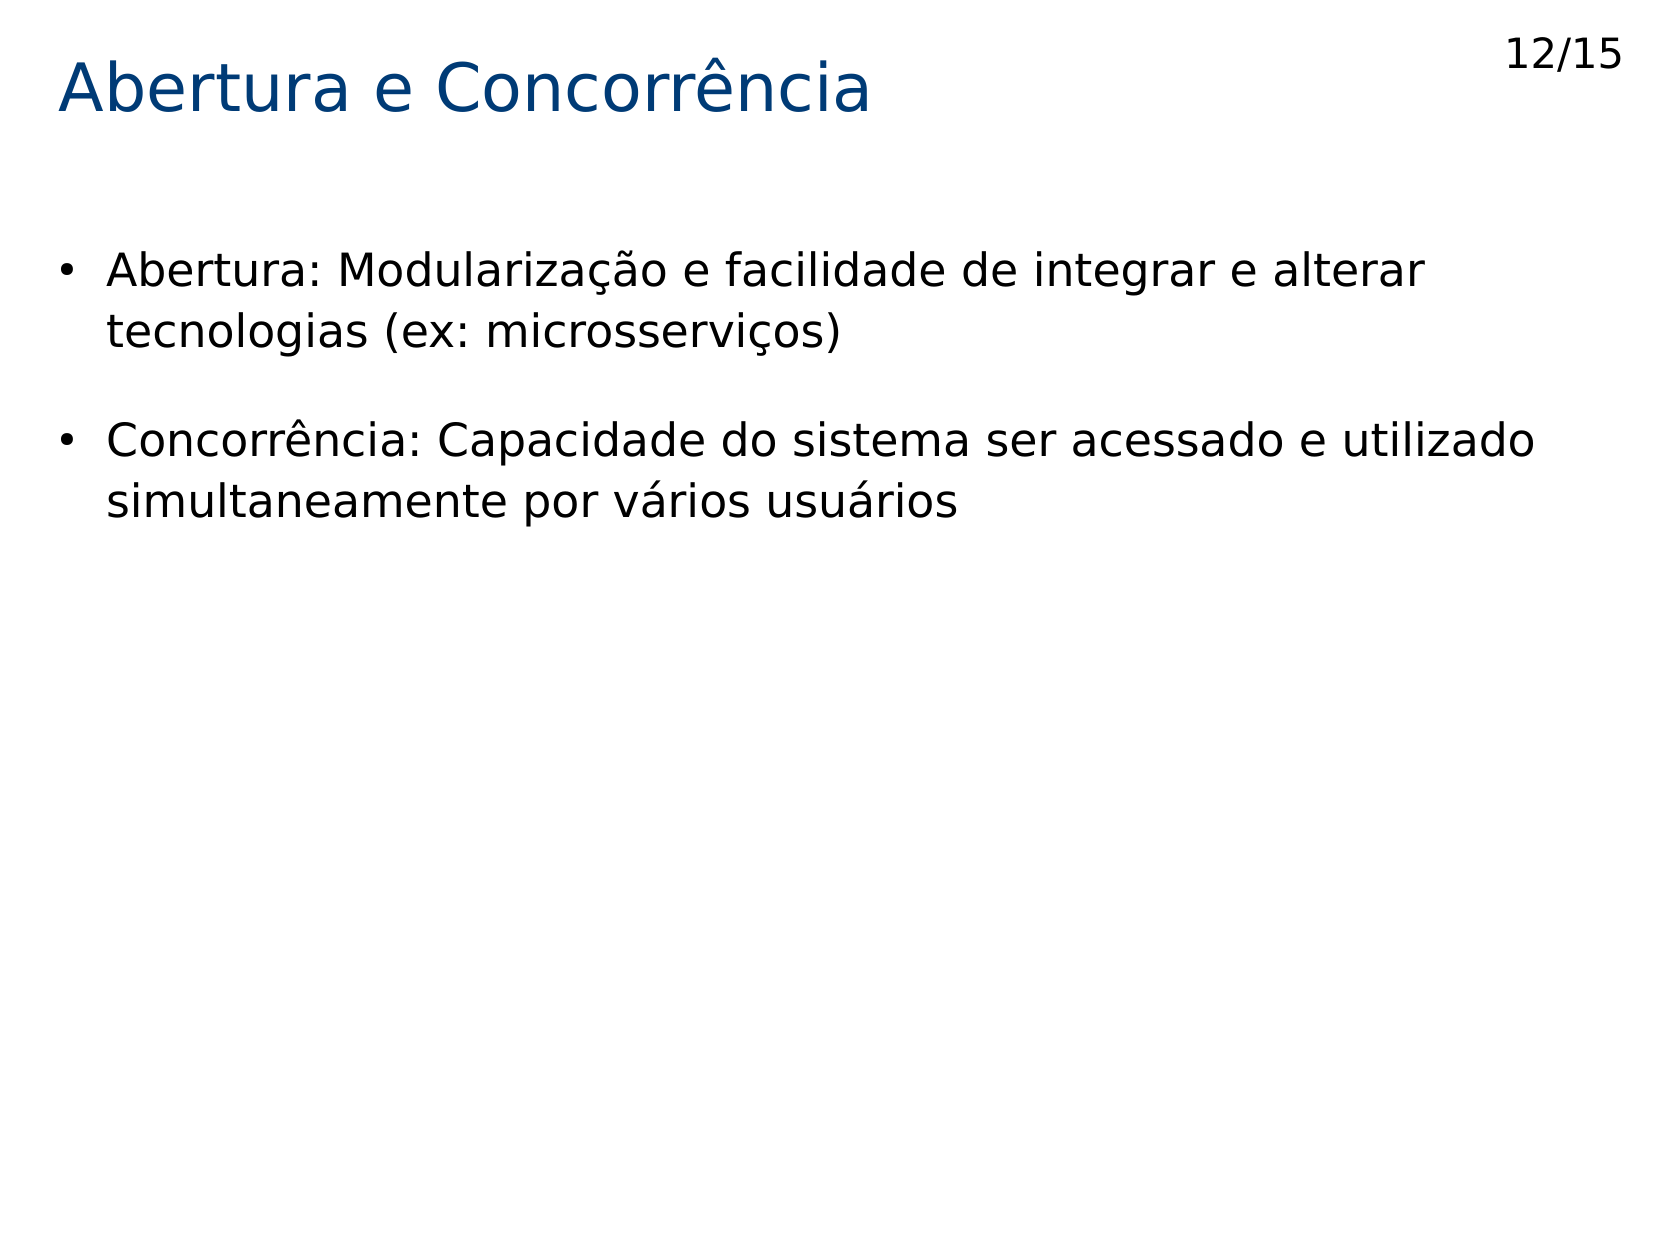

# Abertura e Concorrência
12
Abertura: Modularização e facilidade de integrar e alterar tecnologias (ex: microsserviços)
Concorrência: Capacidade do sistema ser acessado e utilizado simultaneamente por vários usuários